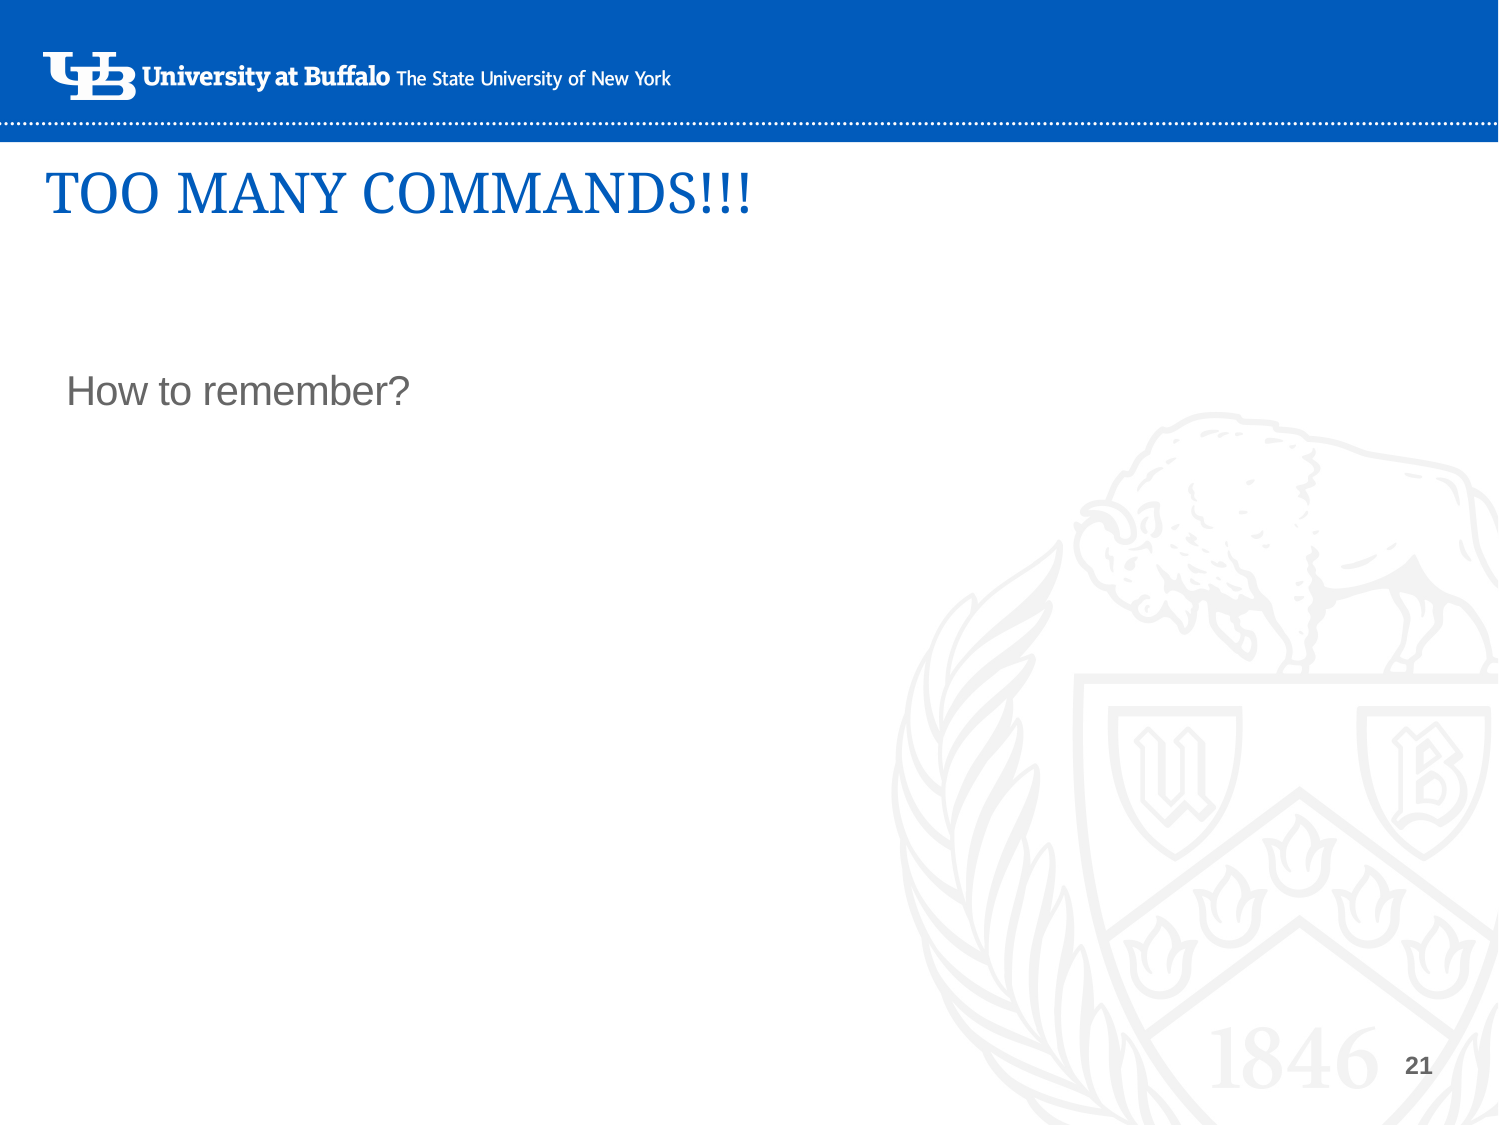

# TOO MANY COMMANDS!!!
How to remember?